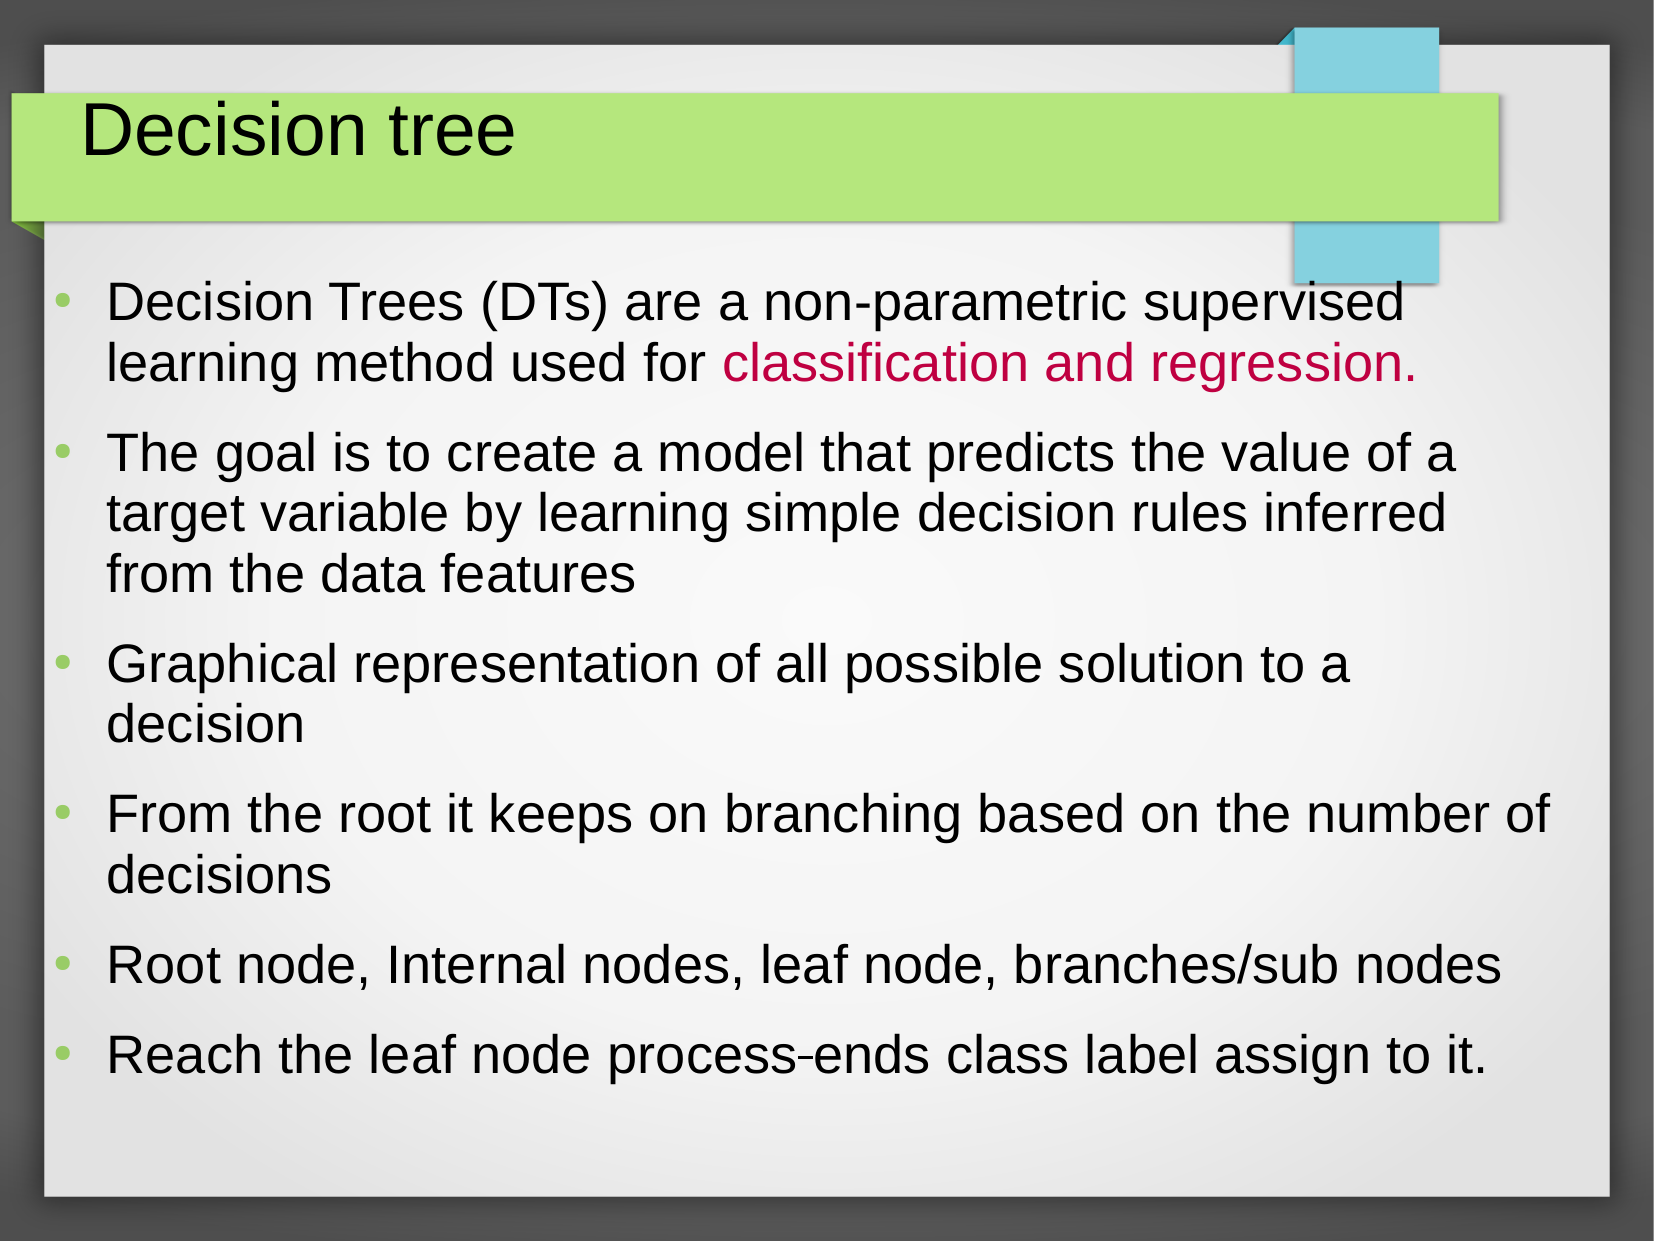

# Decision tree
Decision Trees (DTs) are a non-parametric supervised learning method used for classification and regression.
The goal is to create a model that predicts the value of a target variable by learning simple decision rules inferred from the data features
Graphical representation of all possible solution to a decision
From the root it keeps on branching based on the number of decisions
Root node, Internal nodes, leaf node, branches/sub nodes
Reach the leaf node process ends class label assign to it.